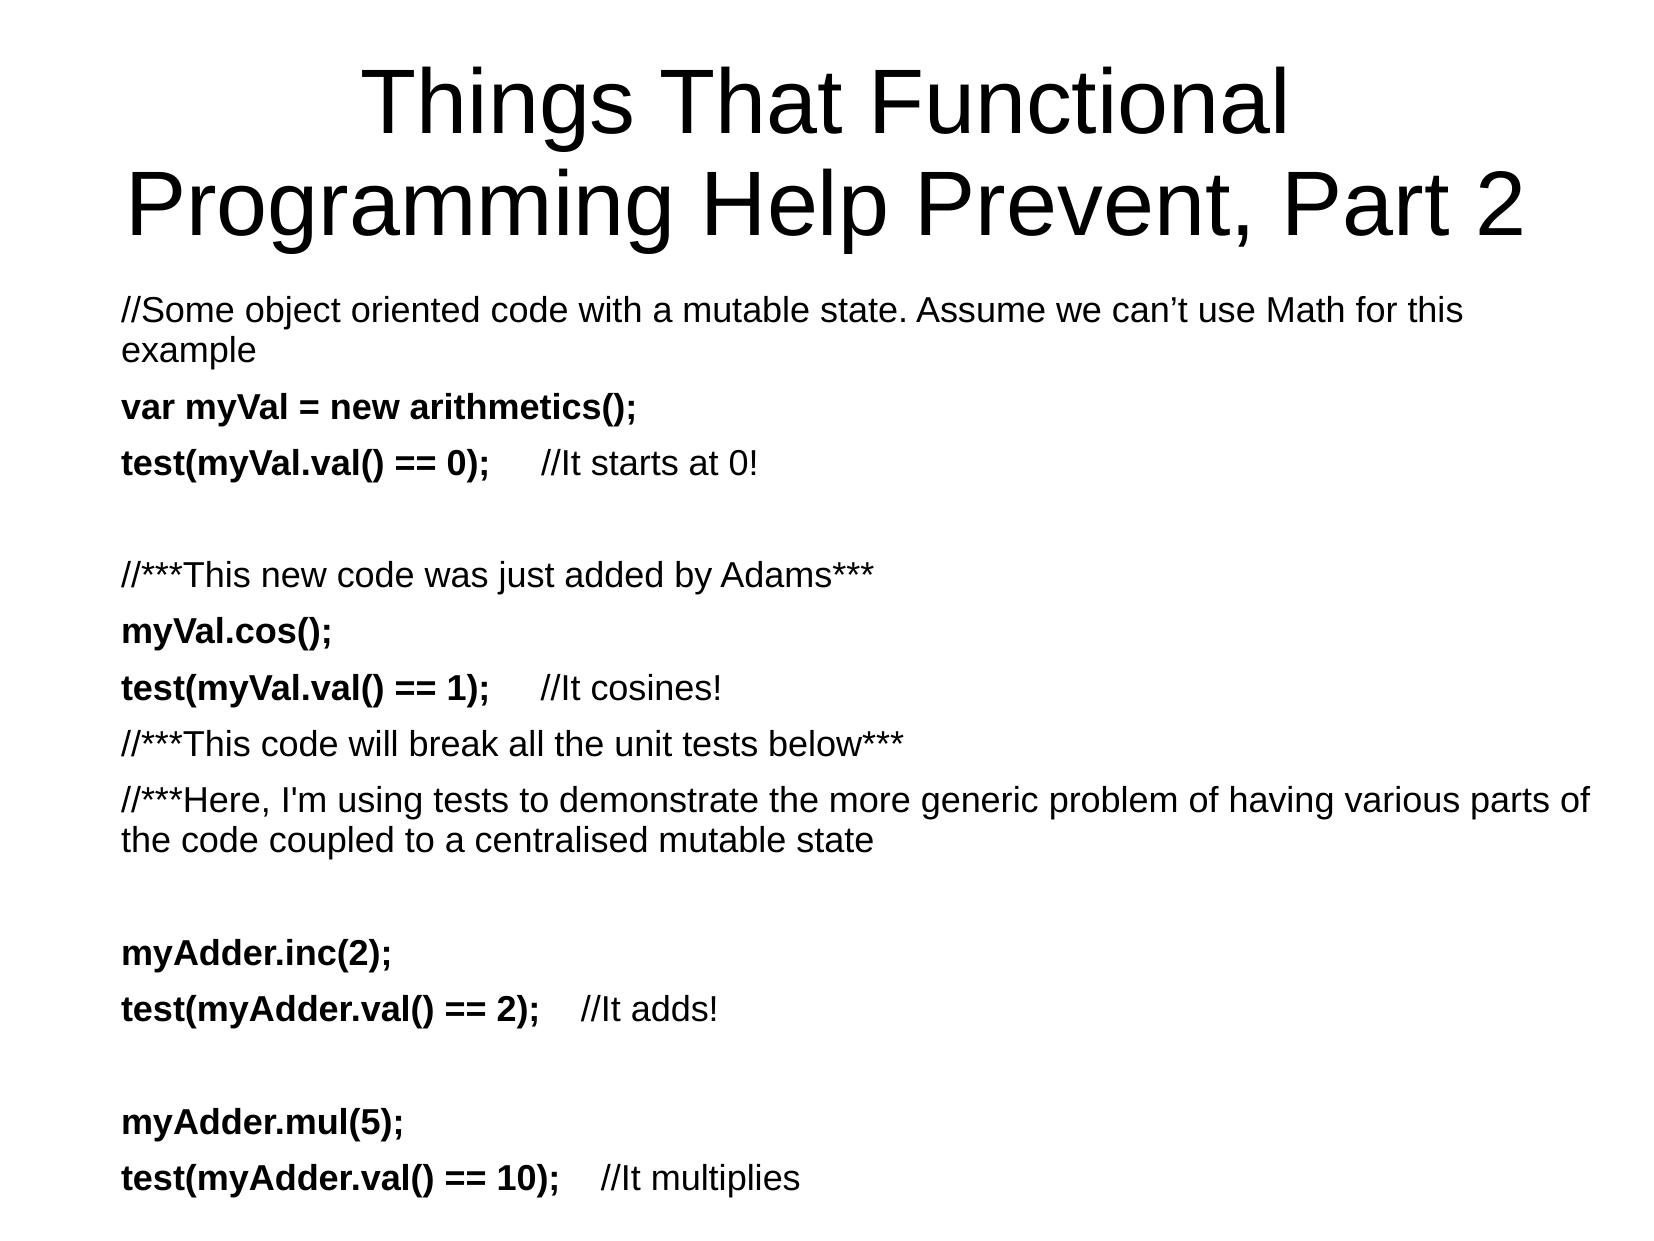

# Things That Functional Programming Help Prevent, Part 2
//Some object oriented code with a mutable state. Assume we can’t use Math for this example
var myVal = new arithmetics();
test(myVal.val() == 0); //It starts at 0!
//***This new code was just added by Adams***
myVal.cos();
test(myVal.val() == 1); //It cosines!
//***This code will break all the unit tests below***
//***Here, I'm using tests to demonstrate the more generic problem of having various parts of the code coupled to a centralised mutable state
myAdder.inc(2);
test(myAdder.val() == 2); //It adds!
myAdder.mul(5);
test(myAdder.val() == 10); //It multiplies